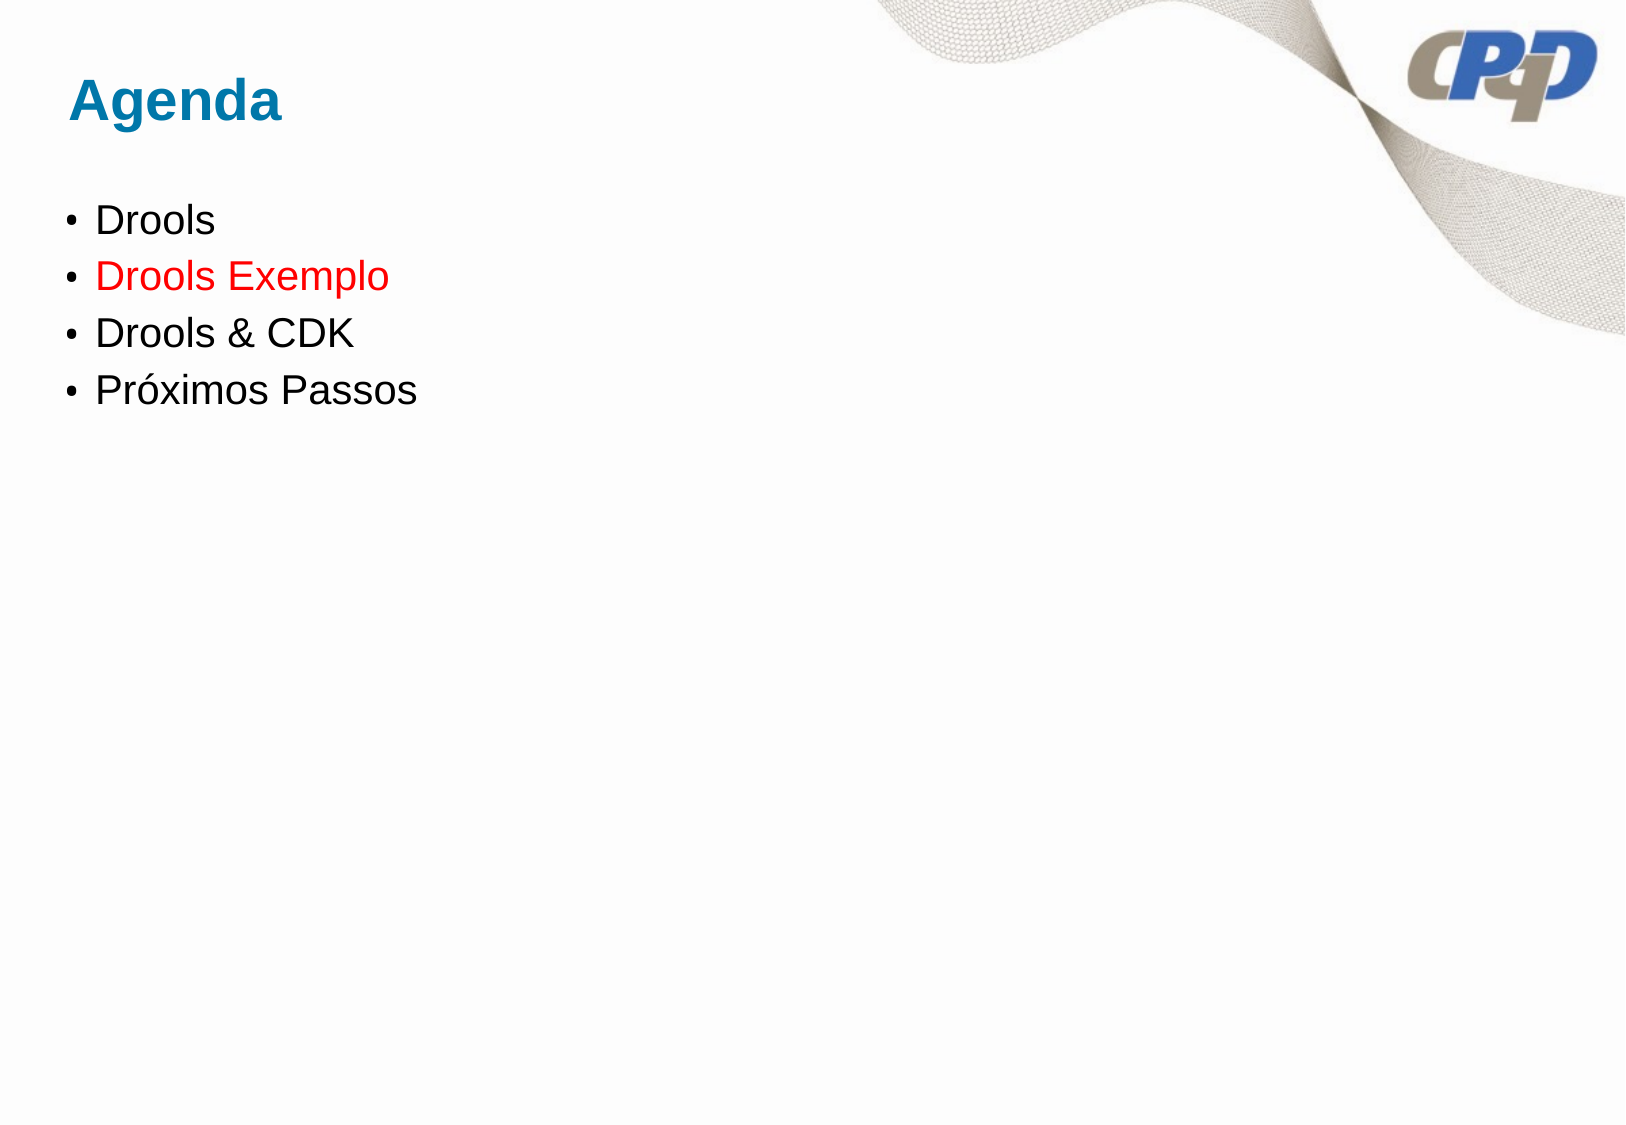

# Agenda
Drools
Drools Exemplo
Drools & CDK
Próximos Passos